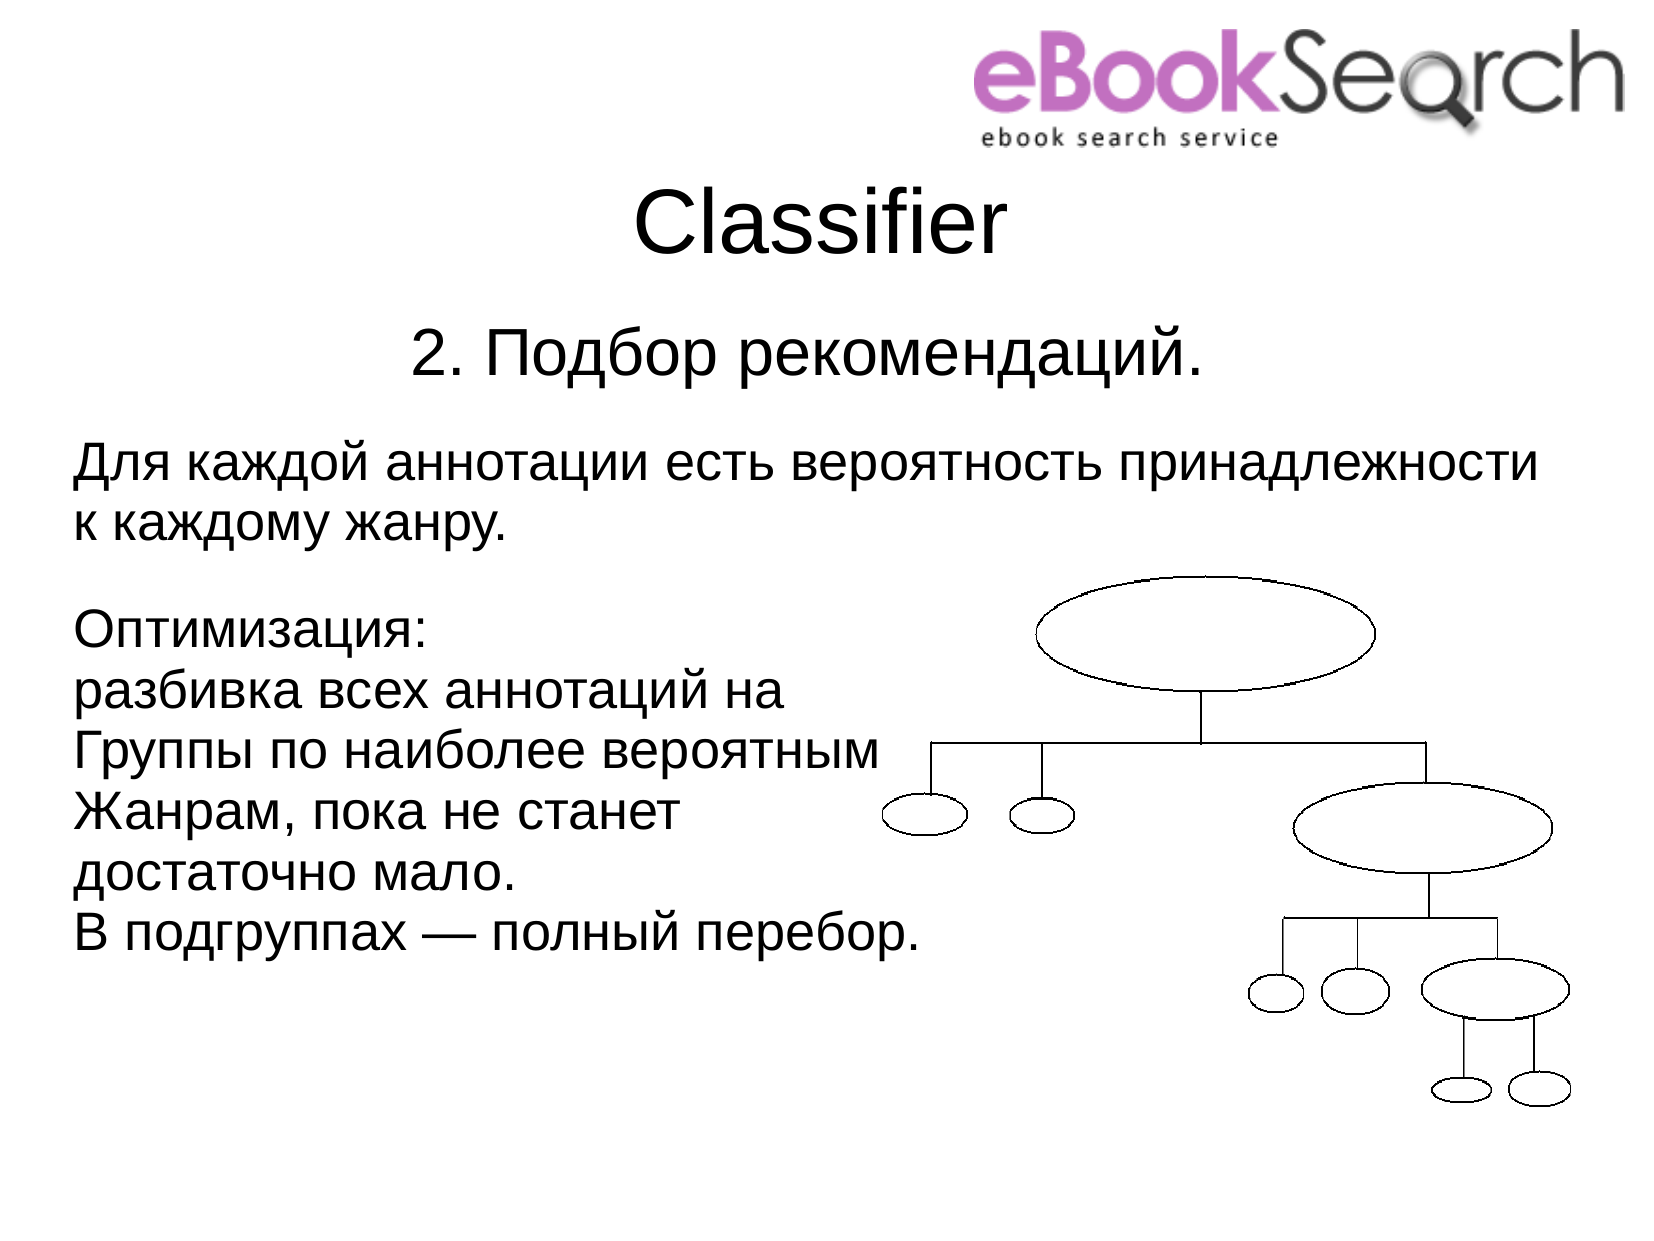

# Classifier
2. Подбор рекомендаций.
Для каждой аннотации есть вероятность принадлежности
к каждому жанру.
Оптимизация:
разбивка всех аннотаций на
Группы по наиболее вероятным
Жанрам, пока не станет
достаточно мало.
В подгруппах — полный перебор.